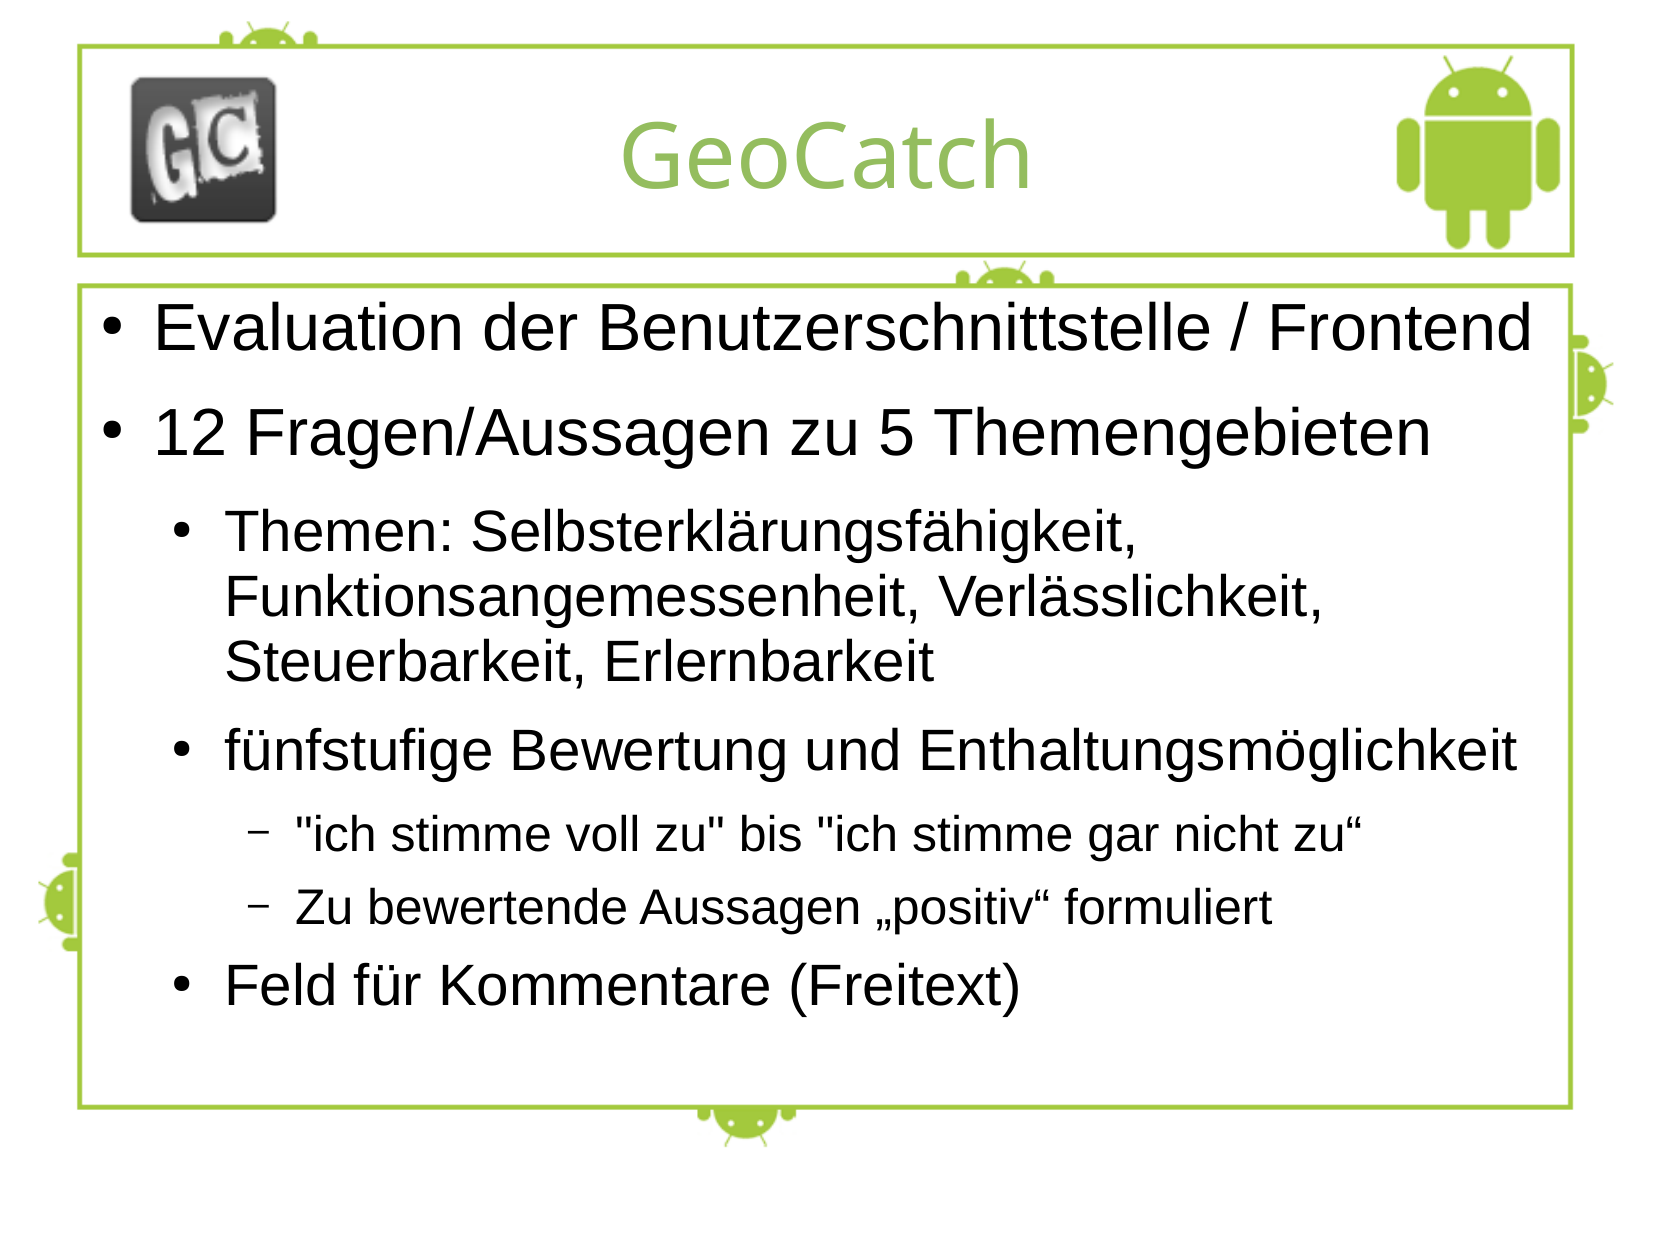

# GeoCatch
Evaluation der Benutzerschnittstelle / Frontend
12 Fragen/Aussagen zu 5 Themengebieten
Themen: Selbsterklärungsfähigkeit, Funktionsangemessenheit, Verlässlichkeit, Steuerbarkeit, Erlernbarkeit
fünfstufige Bewertung und Enthaltungsmöglichkeit
"ich stimme voll zu" bis "ich stimme gar nicht zu“
Zu bewertende Aussagen „positiv“ formuliert
Feld für Kommentare (Freitext)